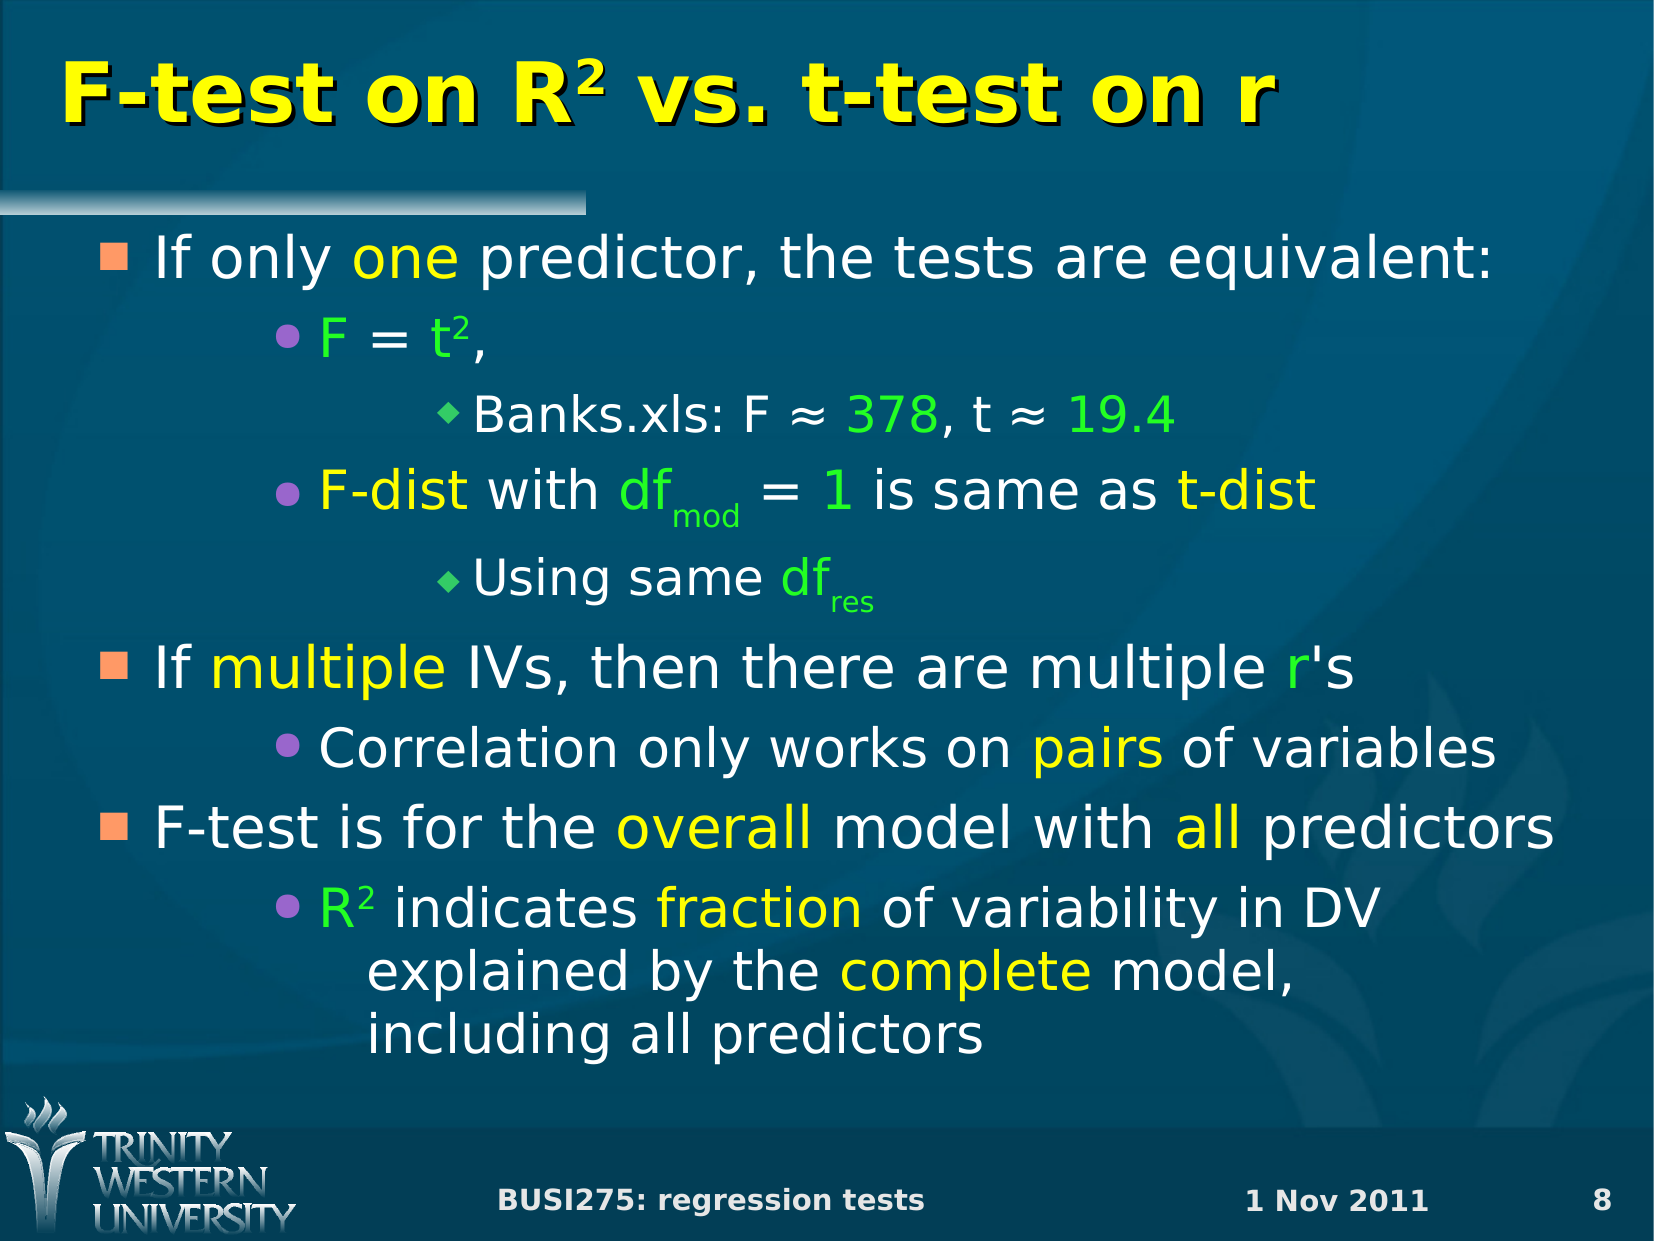

# F-test on R2 vs. t-test on r
If only one predictor, the tests are equivalent:
F = t2,
Banks.xls: F ≈ 378, t ≈ 19.4
F-dist with dfmod = 1 is same as t-dist
Using same dfres
If multiple IVs, then there are multiple r's
Correlation only works on pairs of variables
F-test is for the overall model with all predictors
R2 indicates fraction of variability in DV explained by the complete model,
including all predictors
BUSI275: regression tests
1 Nov 2011
8